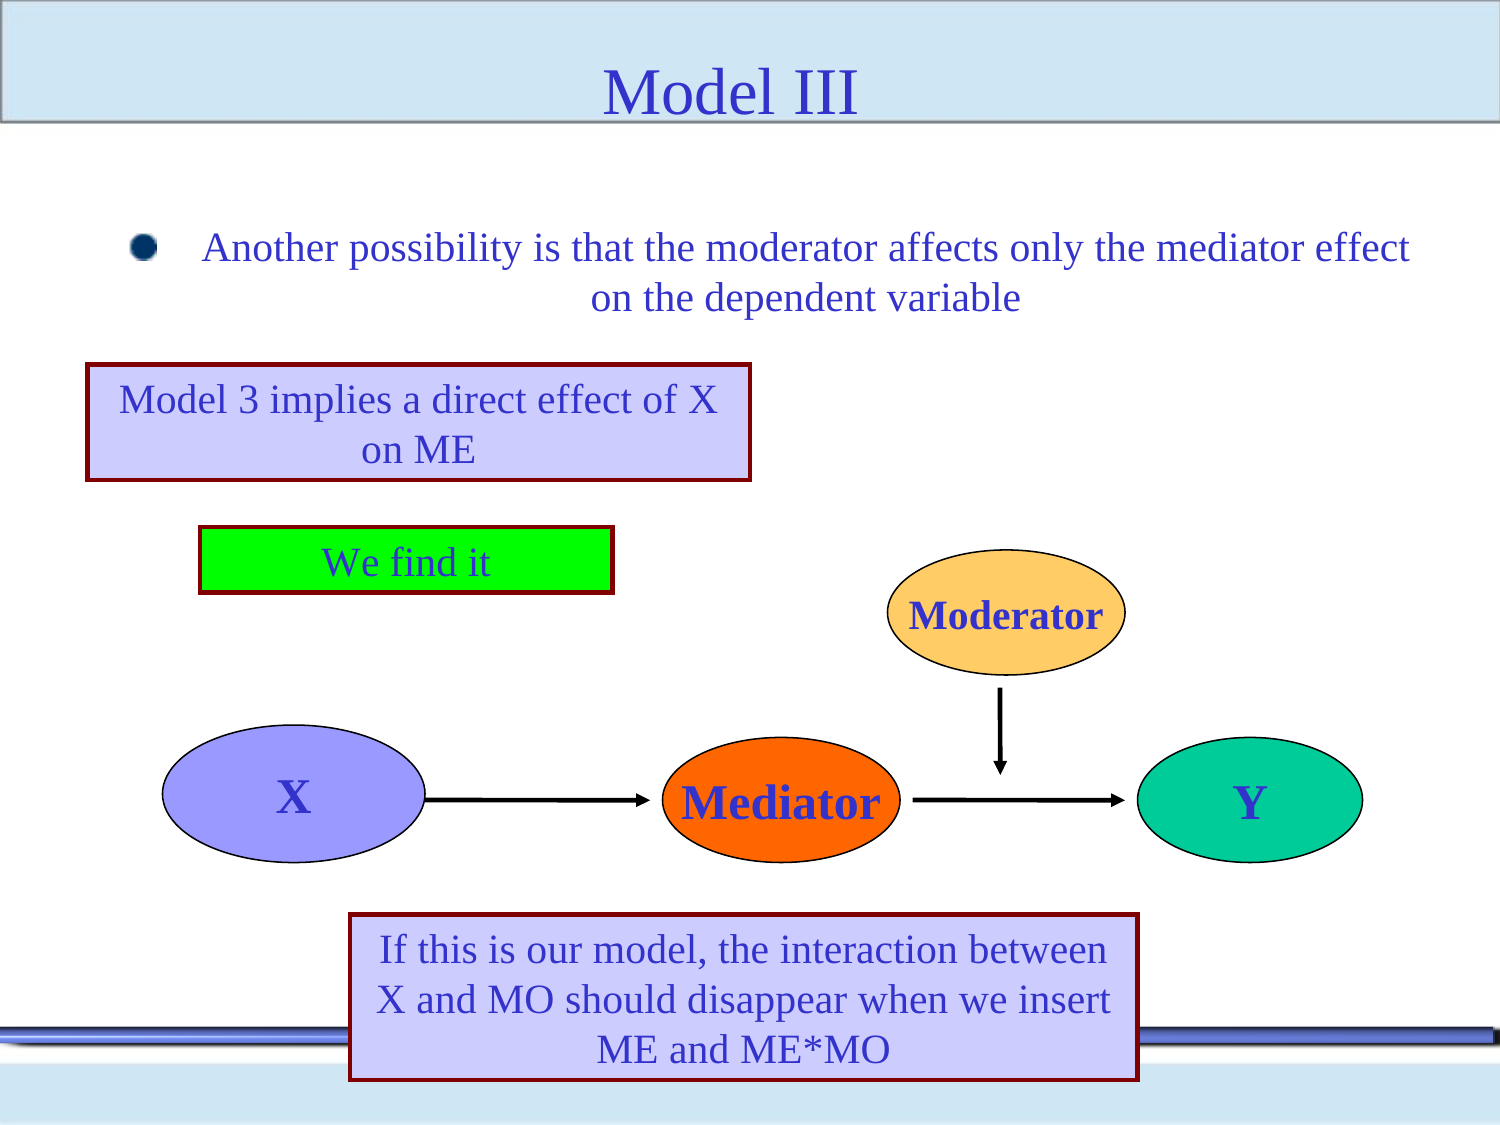

# Model III
Another possibility is that the moderator affects only the mediator effect on the dependent variable
Model 3 implies a direct effect of X on ME
We find it
Moderator
X
Mediator
Y
If this is our model, the interaction between X and MO should disappear when we insert ME and ME*MO